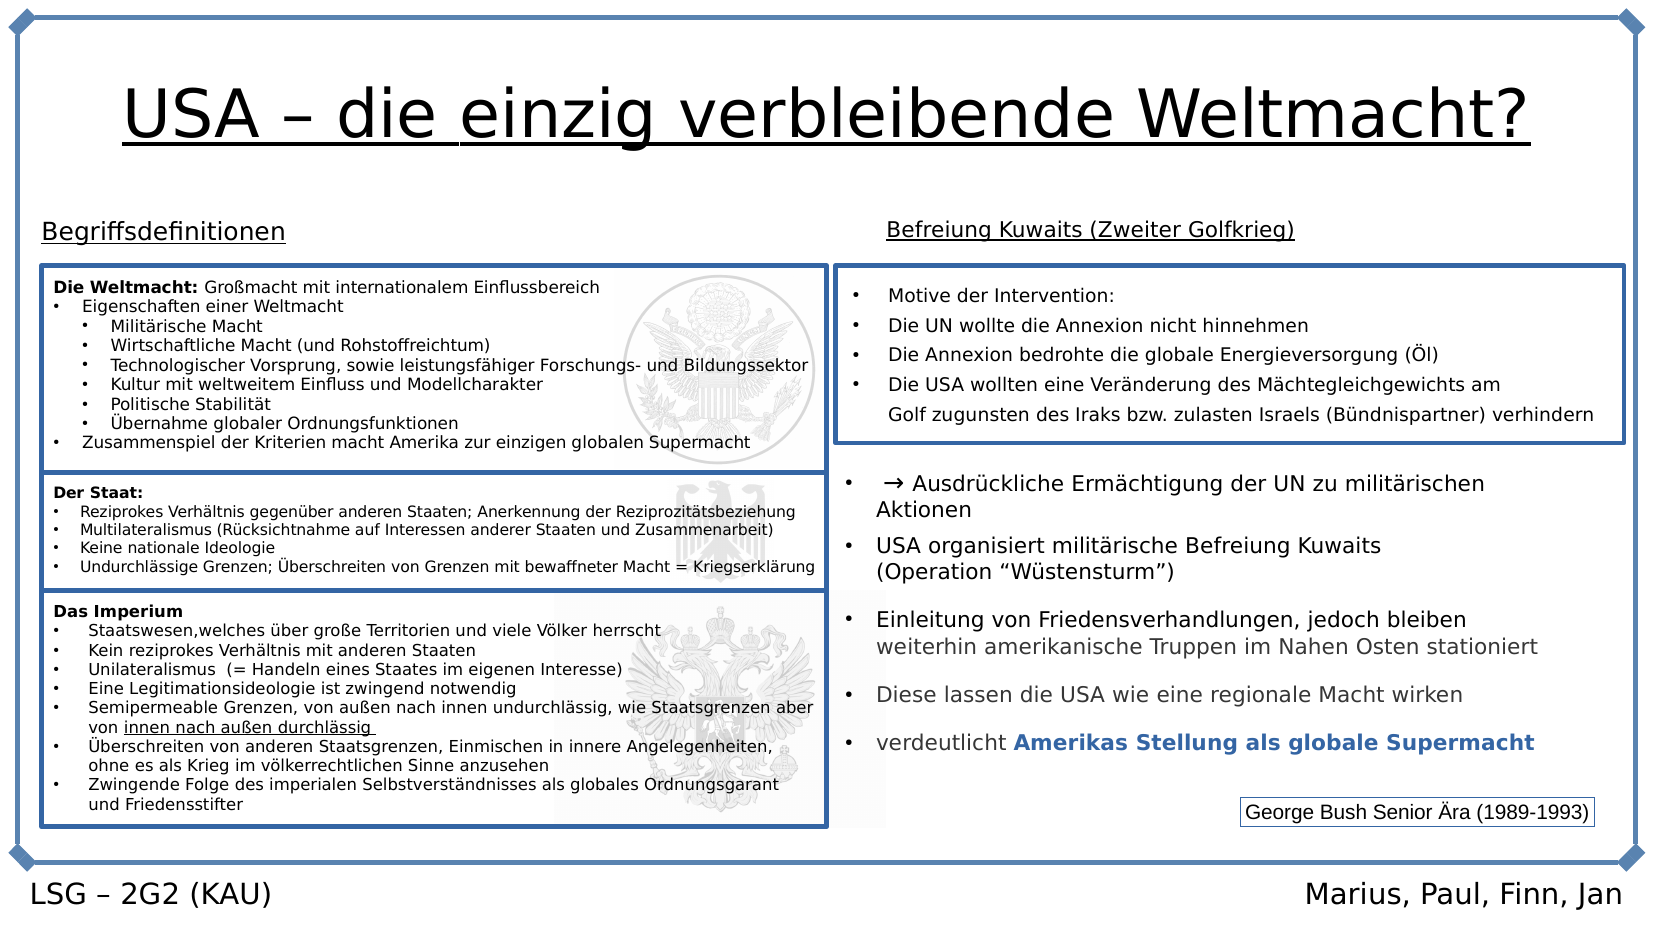

# USA – die einzig verbleibende Weltmacht?
Begriffsdefinitionen
Befreiung Kuwaits (Zweiter Golfkrieg)
 → Ausdrückliche Ermächtigung der UN zu militärischen Aktionen
USA organisiert militärische Befreiung Kuwaits
(Operation “Wüstensturm”)
Einleitung von Friedensverhandlungen, jedoch bleiben weiterhin amerikanische Truppen im Nahen Osten stationiert
Diese lassen die USA wie eine regionale Macht wirken
verdeutlicht Amerikas Stellung als globale Supermacht
Die Weltmacht: Großmacht mit internationalem Einflussbereich
Eigenschaften einer Weltmacht
Militärische Macht
Wirtschaftliche Macht (und Rohstoffreichtum)
Technologischer Vorsprung, sowie leistungsfähiger Forschungs- und Bildungssektor
Kultur mit weltweitem Einfluss und Modellcharakter
Politische Stabilität
Übernahme globaler Ordnungsfunktionen
Zusammenspiel der Kriterien macht Amerika zur einzigen globalen Supermacht
Motive der Intervention:
Die UN wollte die Annexion nicht hinnehmen
Die Annexion bedrohte die globale Energieversorgung (Öl)
Die USA wollten eine Veränderung des Mächtegleichgewichts am
Golf zugunsten des Iraks bzw. zulasten Israels (Bündnispartner) verhindern
Der Staat:
Reziprokes Verhältnis gegenüber anderen Staaten; Anerkennung der Reziprozitätsbeziehung
Multilateralismus (Rücksichtnahme auf Interessen anderer Staaten und Zusammenarbeit)
Keine nationale Ideologie
Undurchlässige Grenzen; Überschreiten von Grenzen mit bewaffneter Macht = Kriegserklärung
Das Imperium
Staatswesen,welches über große Territorien und viele Völker herrscht
Kein reziprokes Verhältnis mit anderen Staaten
Unilateralismus (= Handeln eines Staates im eigenen Interesse)
Eine Legitimationsideologie ist zwingend notwendig
Semipermeable Grenzen, von außen nach innen undurchlässig, wie Staatsgrenzen aber von innen nach außen durchlässig
Überschreiten von anderen Staatsgrenzen, Einmischen in innere Angelegenheiten, ohne es als Krieg im völkerrechtlichen Sinne anzusehen
Zwingende Folge des imperialen Selbstverständnisses als globales Ordnungsgarant und Friedensstifter
George Bush Senior Ära (1989-1993)